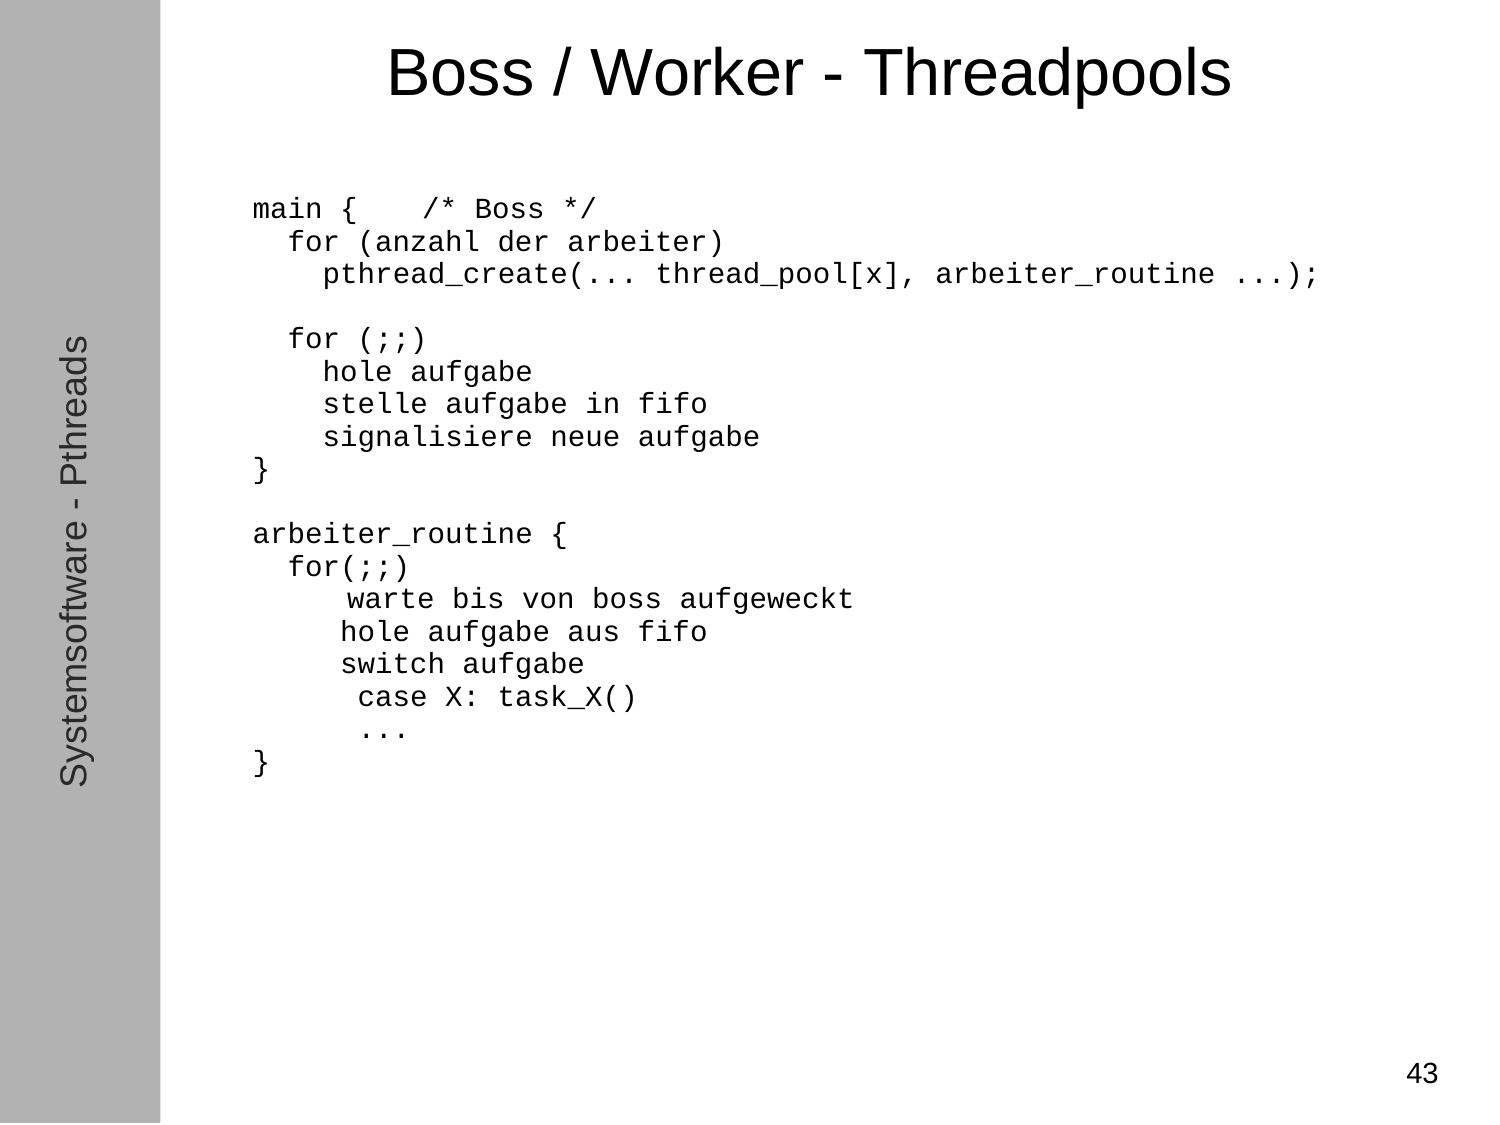

Boss / Worker - Threadpools
main {	/* Boss */
 for (anzahl der arbeiter)
 pthread_create(... thread_pool[x], arbeiter_routine ...);
 for (;;)
 hole aufgabe
 stelle aufgabe in fifo
 signalisiere neue aufgabe
}
arbeiter_routine {
 for(;;)
 	warte bis von boss aufgeweckt
 hole aufgabe aus fifo
 switch aufgabe
 case X: task_X()
 ...
}
Systemsoftware - Pthreads